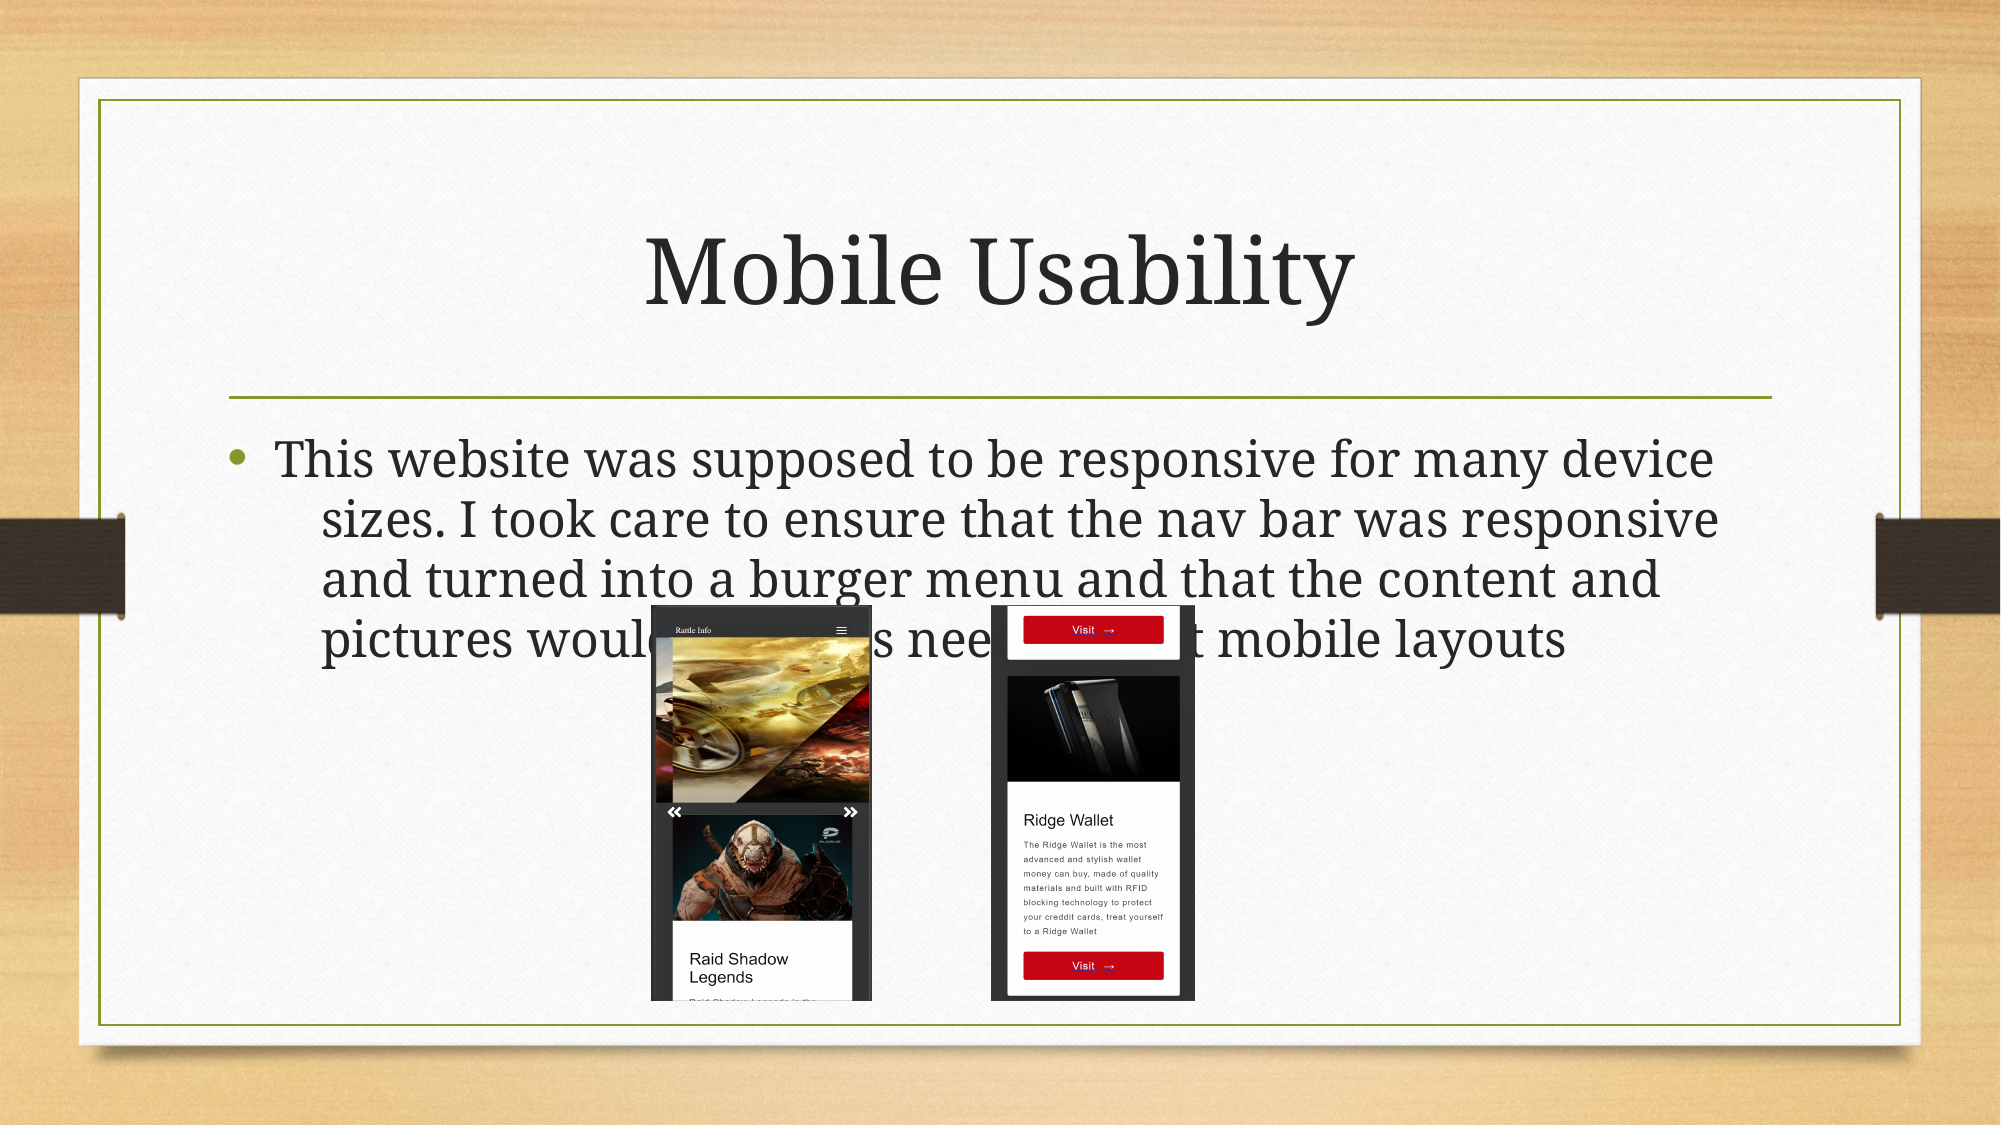

# Mobile Usability
This website was supposed to be responsive for many device sizes. I took care to ensure that the nav bar was responsive and turned into a burger menu and that the content and pictures would resize as needed to fit mobile layouts